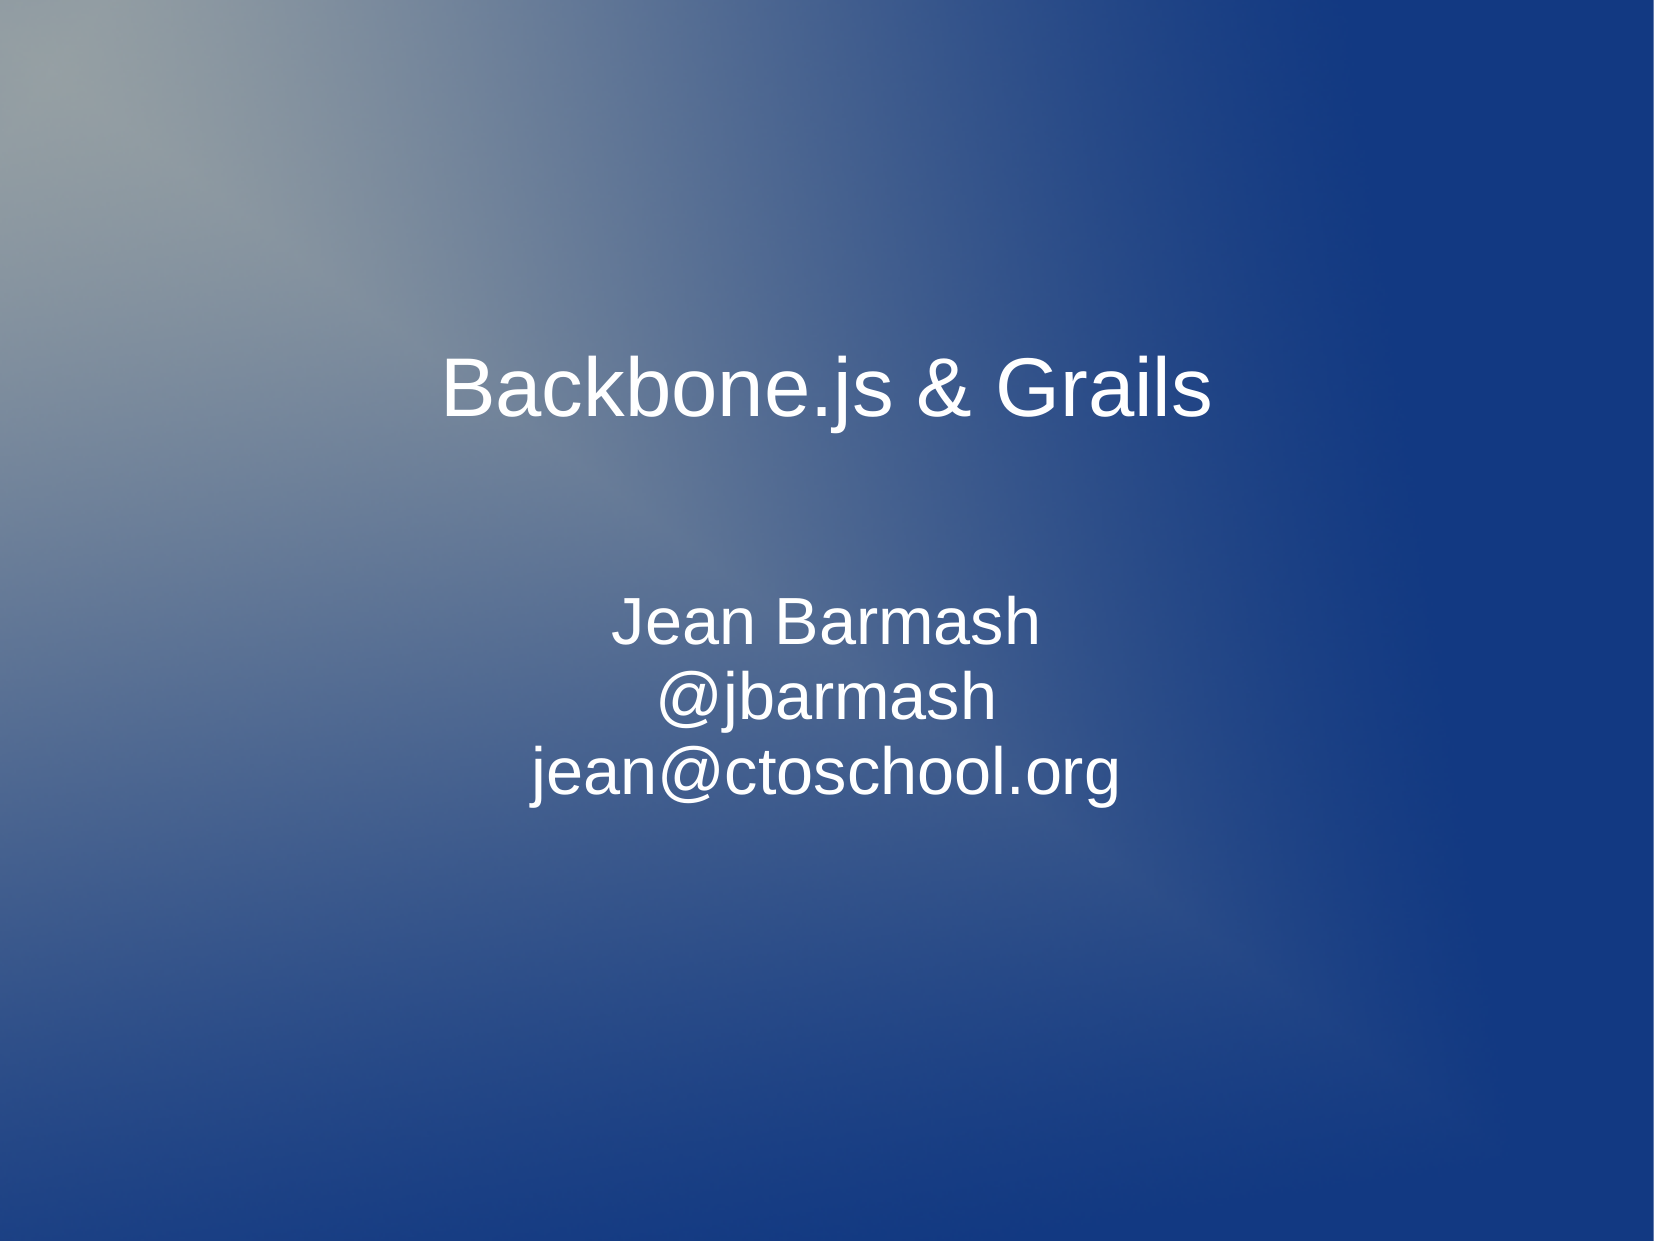

#
Backbone.js & Grails
Jean Barmash
@jbarmash
jean@ctoschool.org